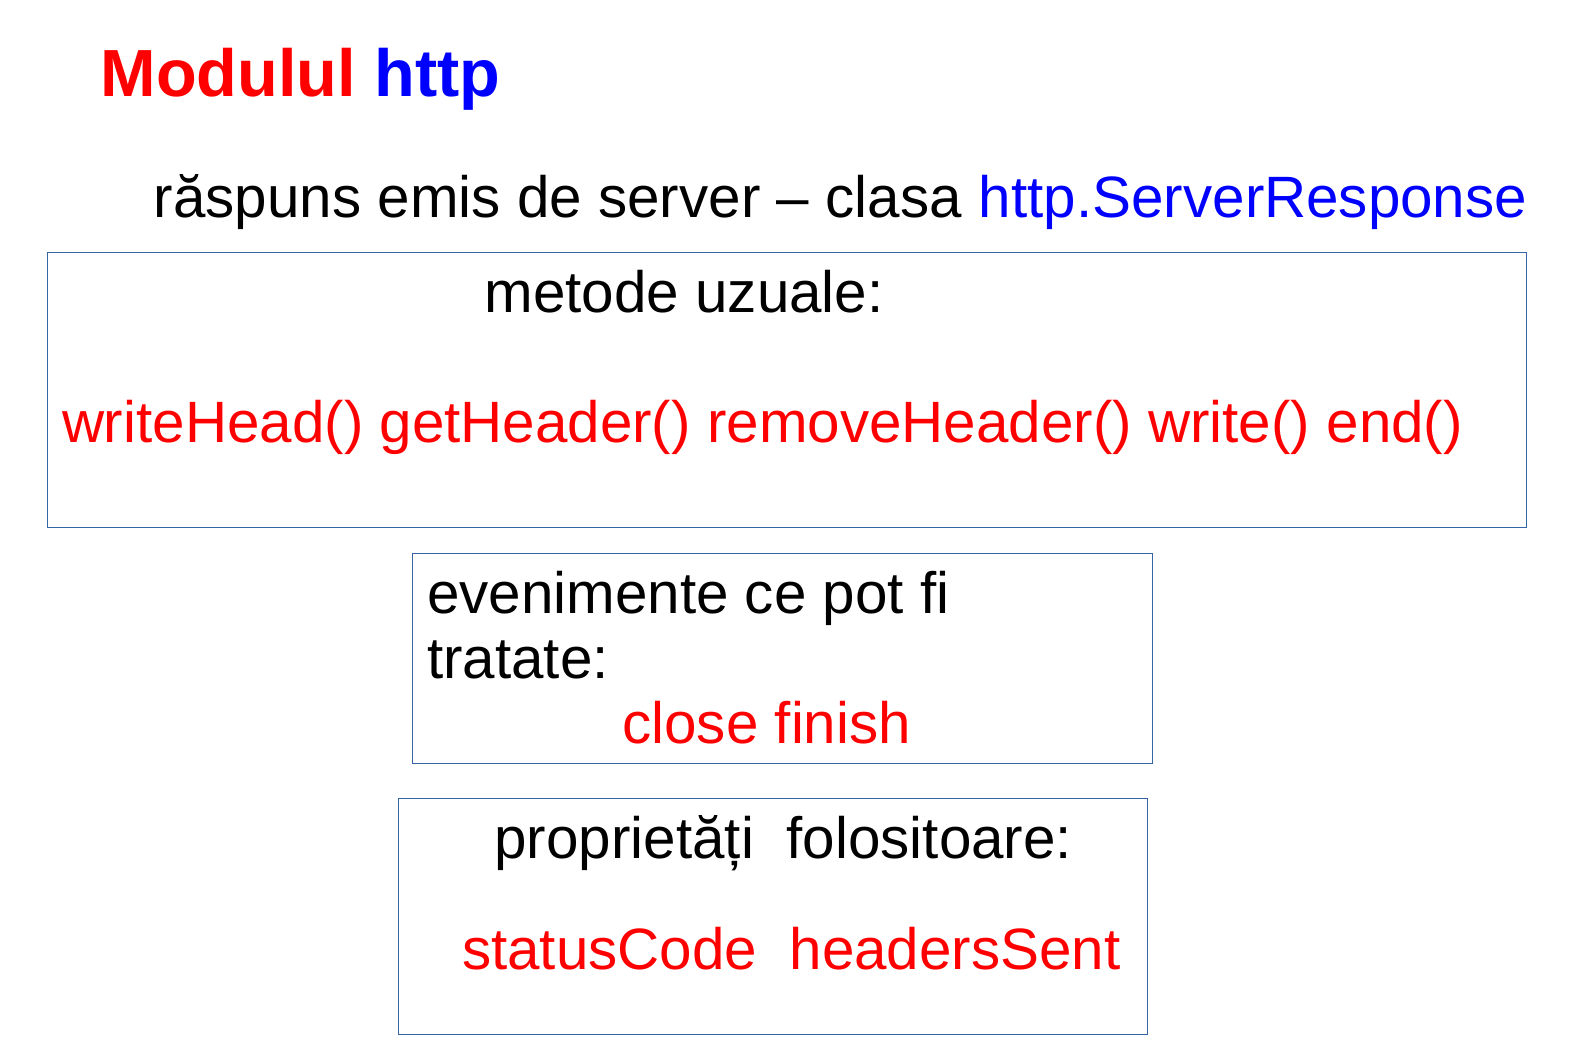

Modulul http
 răspuns emis de server – clasa http.ServerResponse
 metode uzuale:
writeHead() getHeader() removeHeader() write() end()
evenimente ce pot fi tratate:
 close finish
 proprietăți folositoare:
 statusCode headersSent